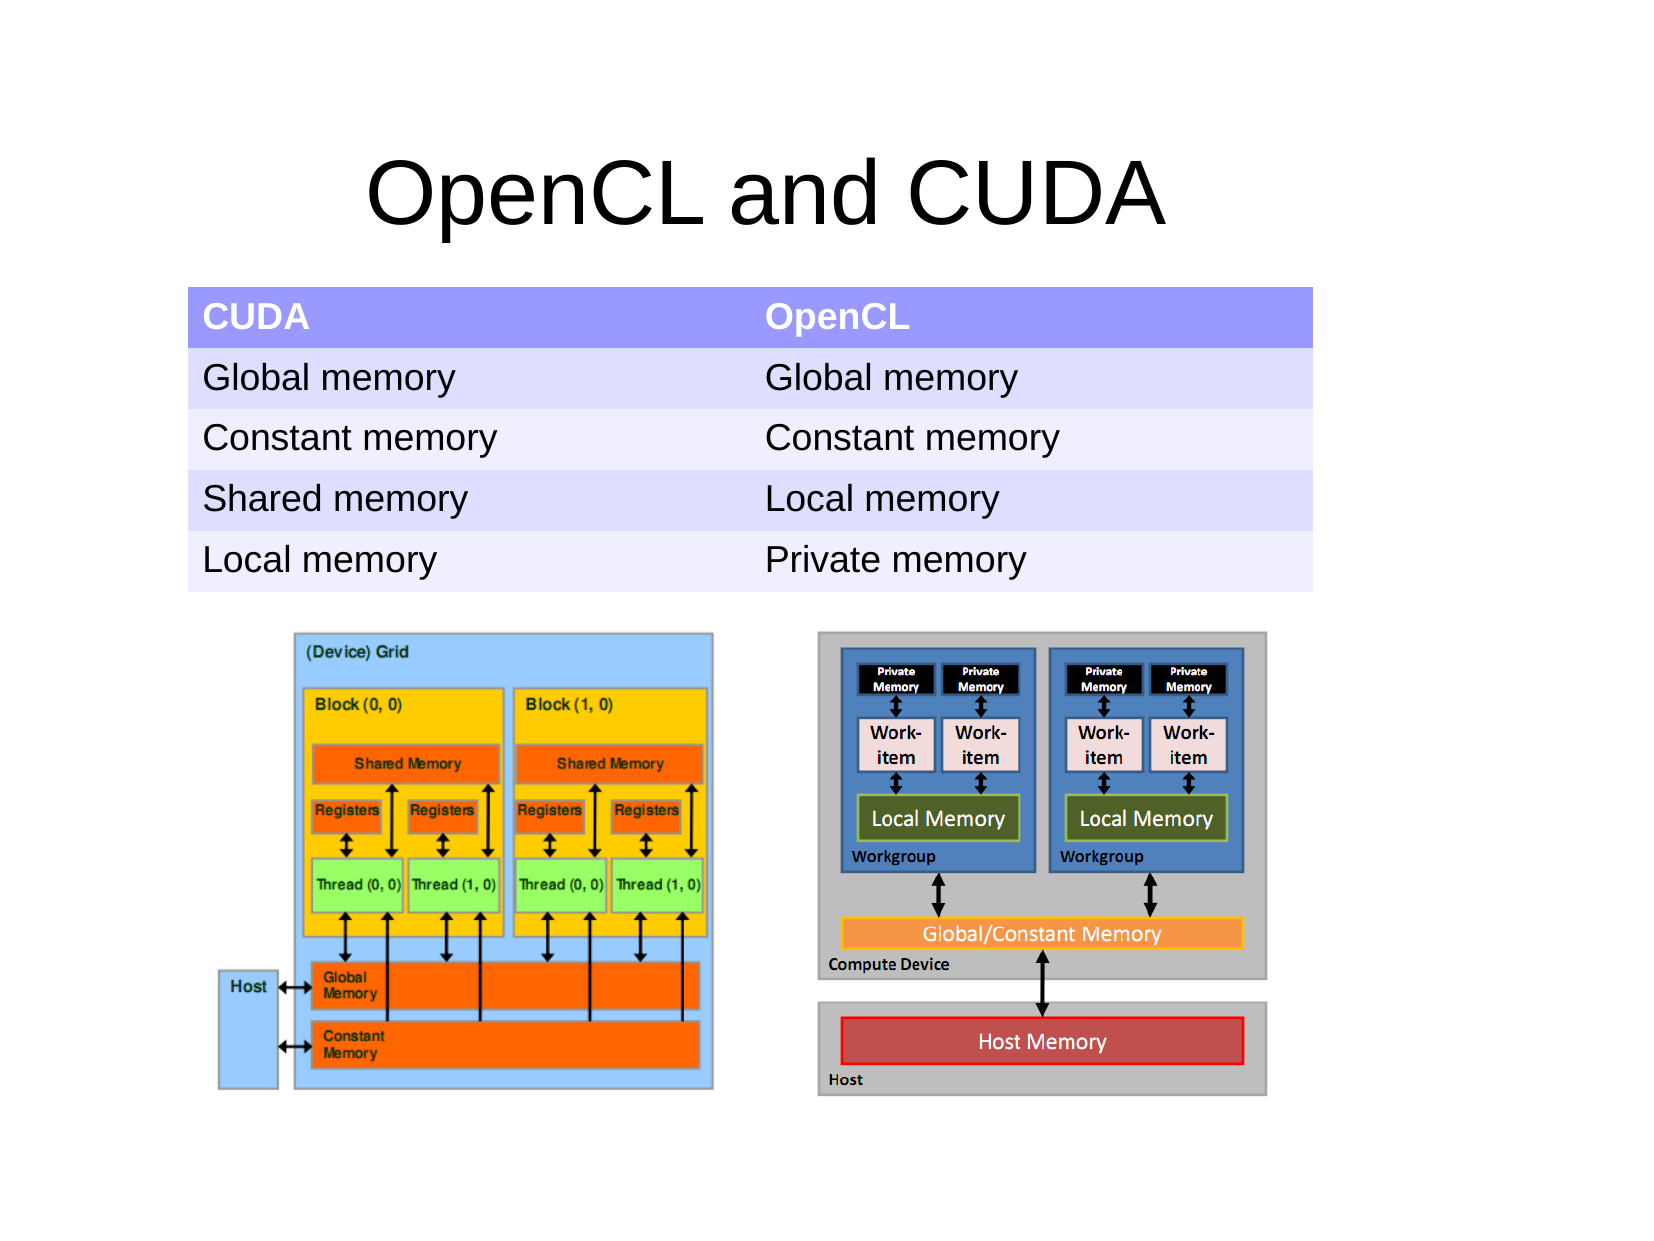

# OpenCL and CUDA
| CUDA | OpenCL |
| --- | --- |
| Global memory | Global memory |
| Constant memory | Constant memory |
| Shared memory | Local memory |
| Local memory | Private memory |